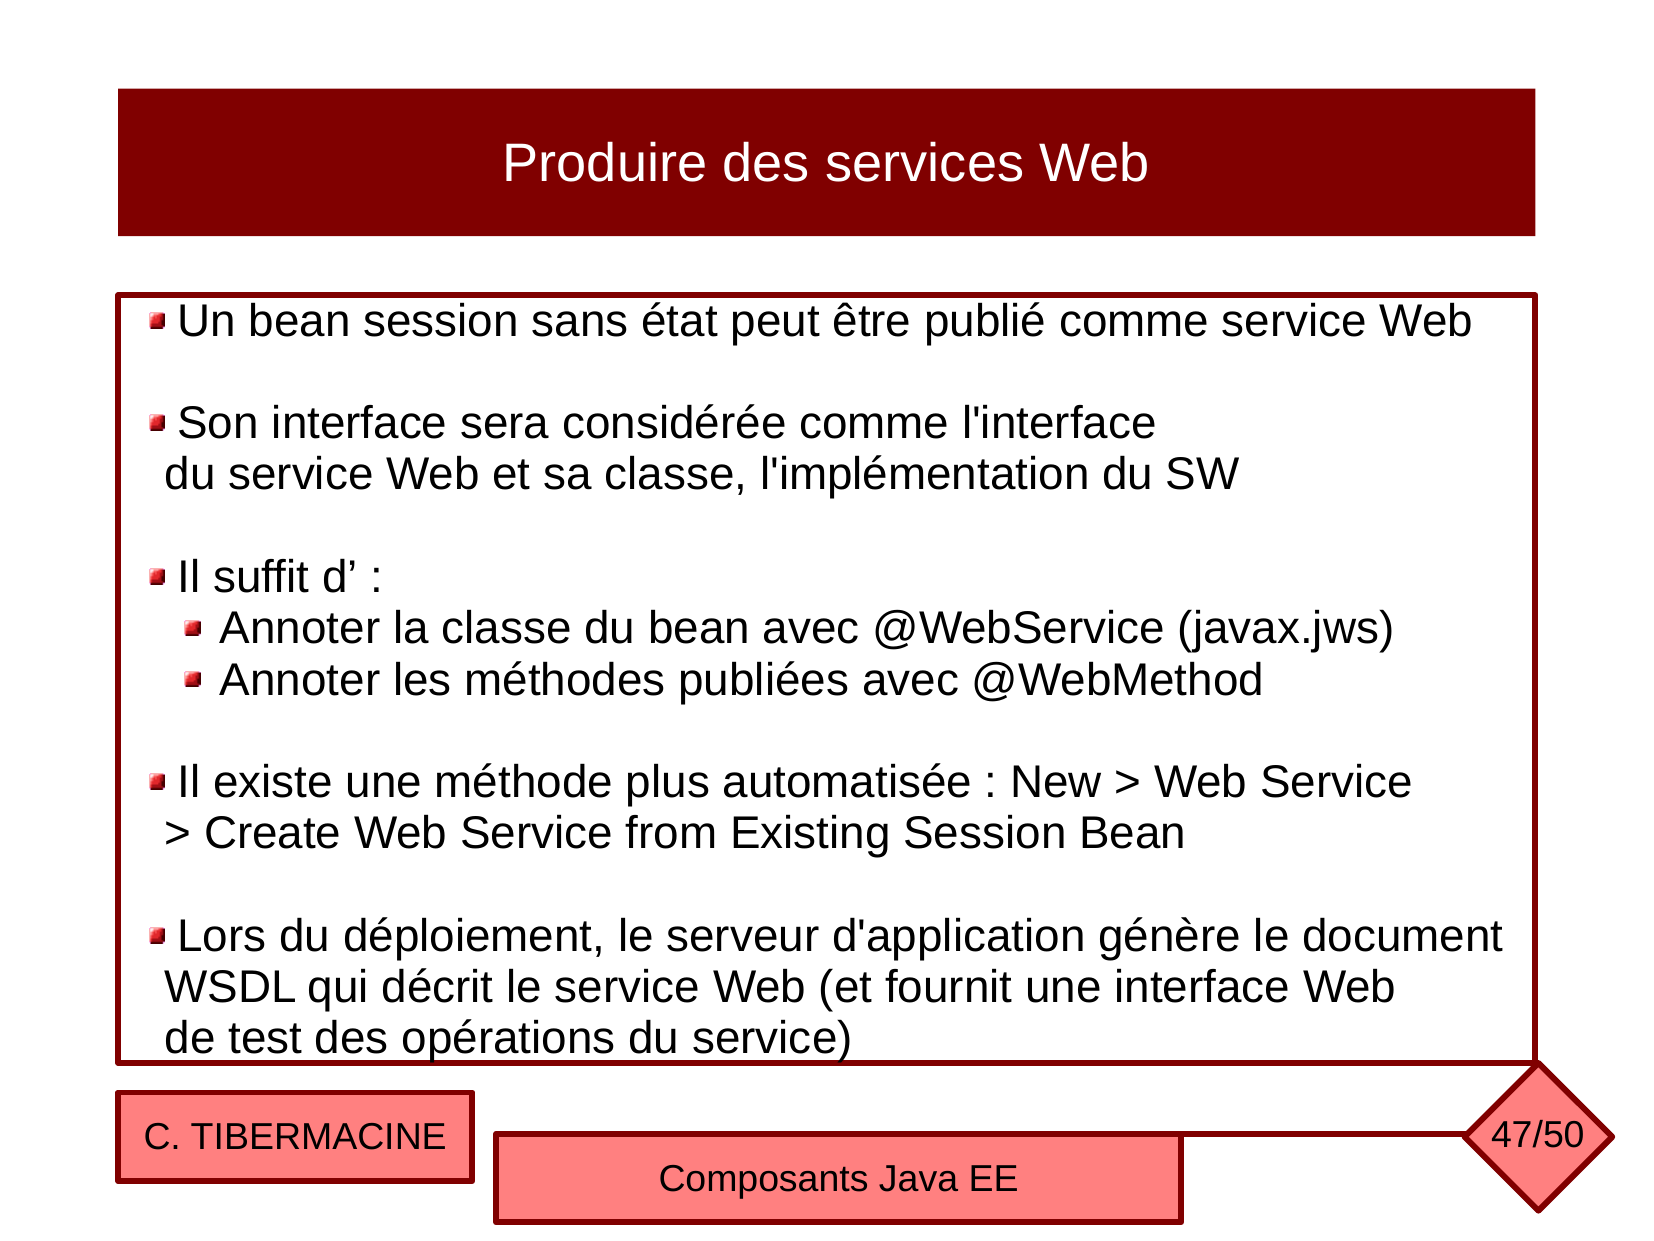

Produire des services Web
 Un bean session sans état peut être publié comme service Web
 Son interface sera considérée comme l'interface
du service Web et sa classe, l'implémentation du SW
 Il suffit d’ :
Annoter la classe du bean avec @WebService (javax.jws)
Annoter les méthodes publiées avec @WebMethod
 Il existe une méthode plus automatisée : New > Web Service
> Create Web Service from Existing Session Bean
 Lors du déploiement, le serveur d'application génère le document
WSDL qui décrit le service Web (et fournit une interface Web
de test des opérations du service)
C. TIBERMACINE
Composants Java EE